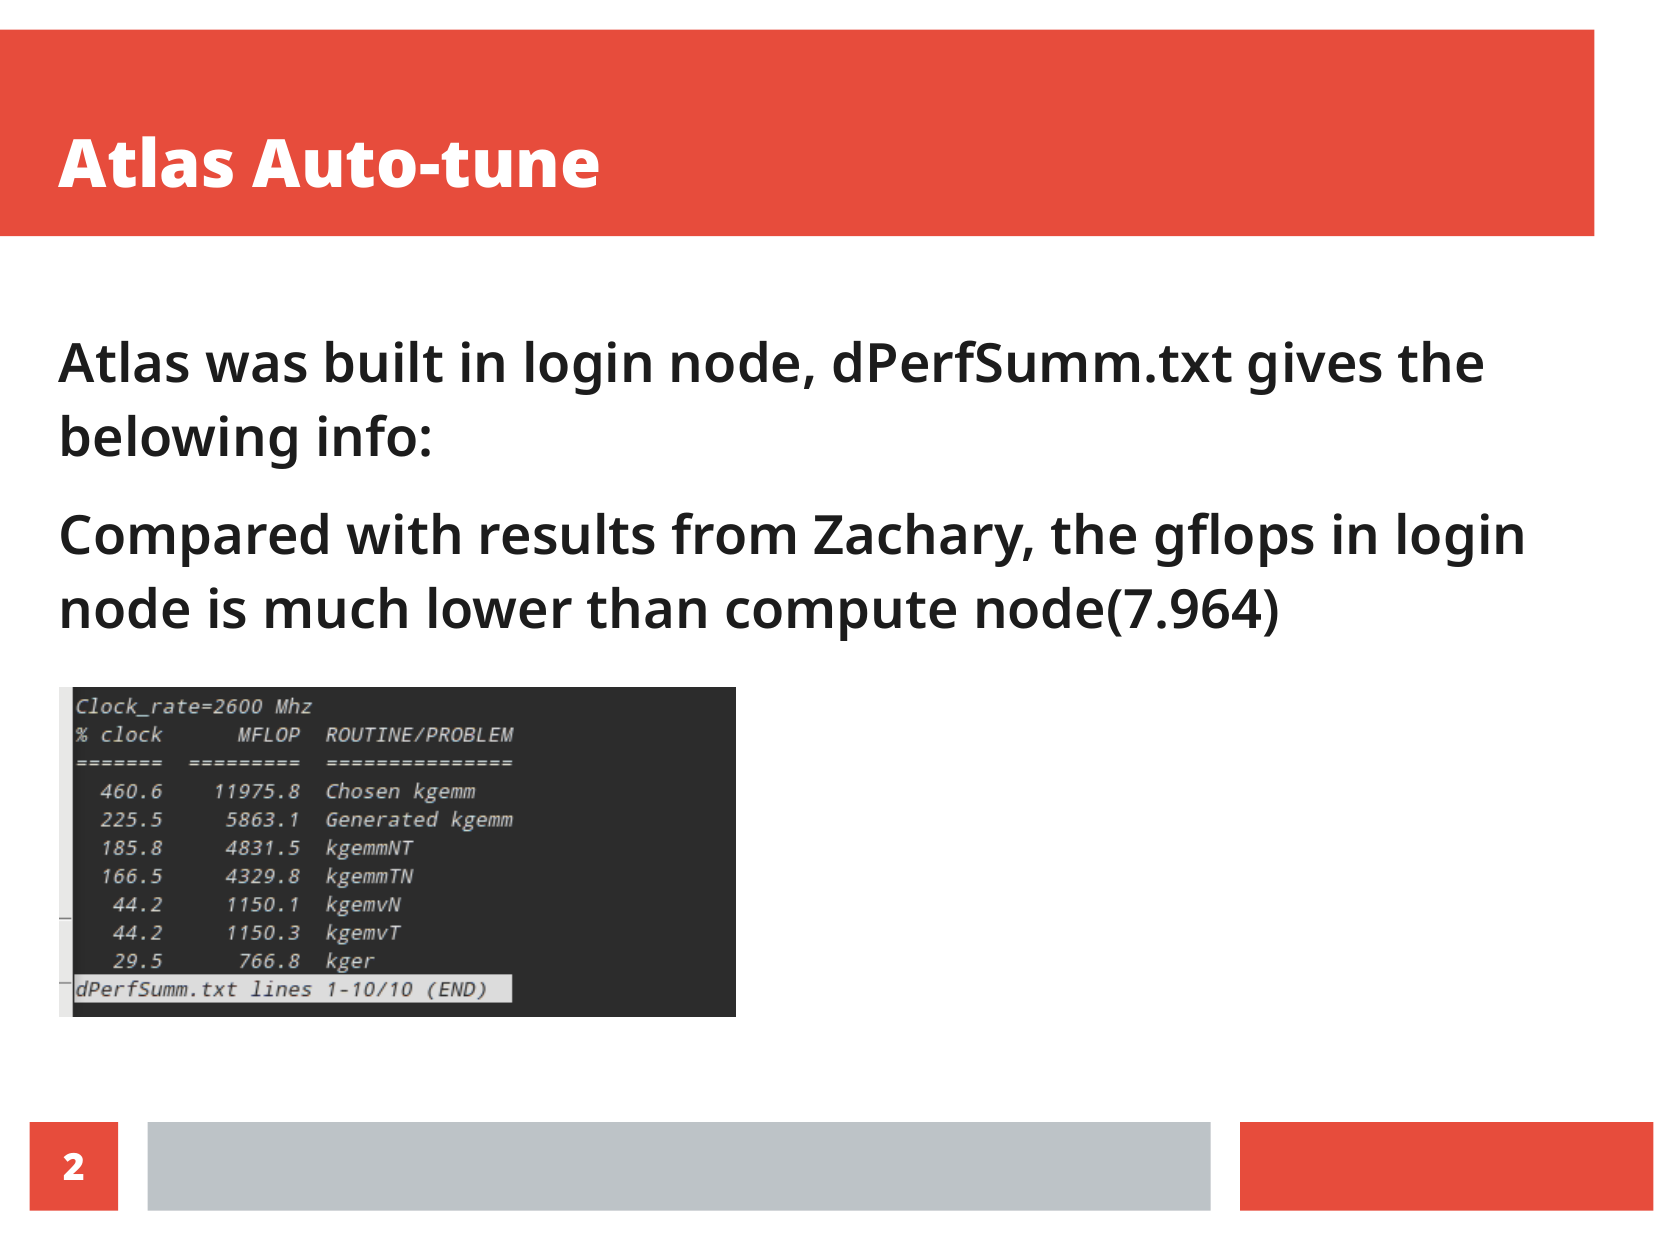

# Atlas Auto-tune
Atlas was built in login node, dPerfSumm.txt gives the belowing info:
Compared with results from Zachary, the gflops in login node is much lower than compute node(7.964)
2